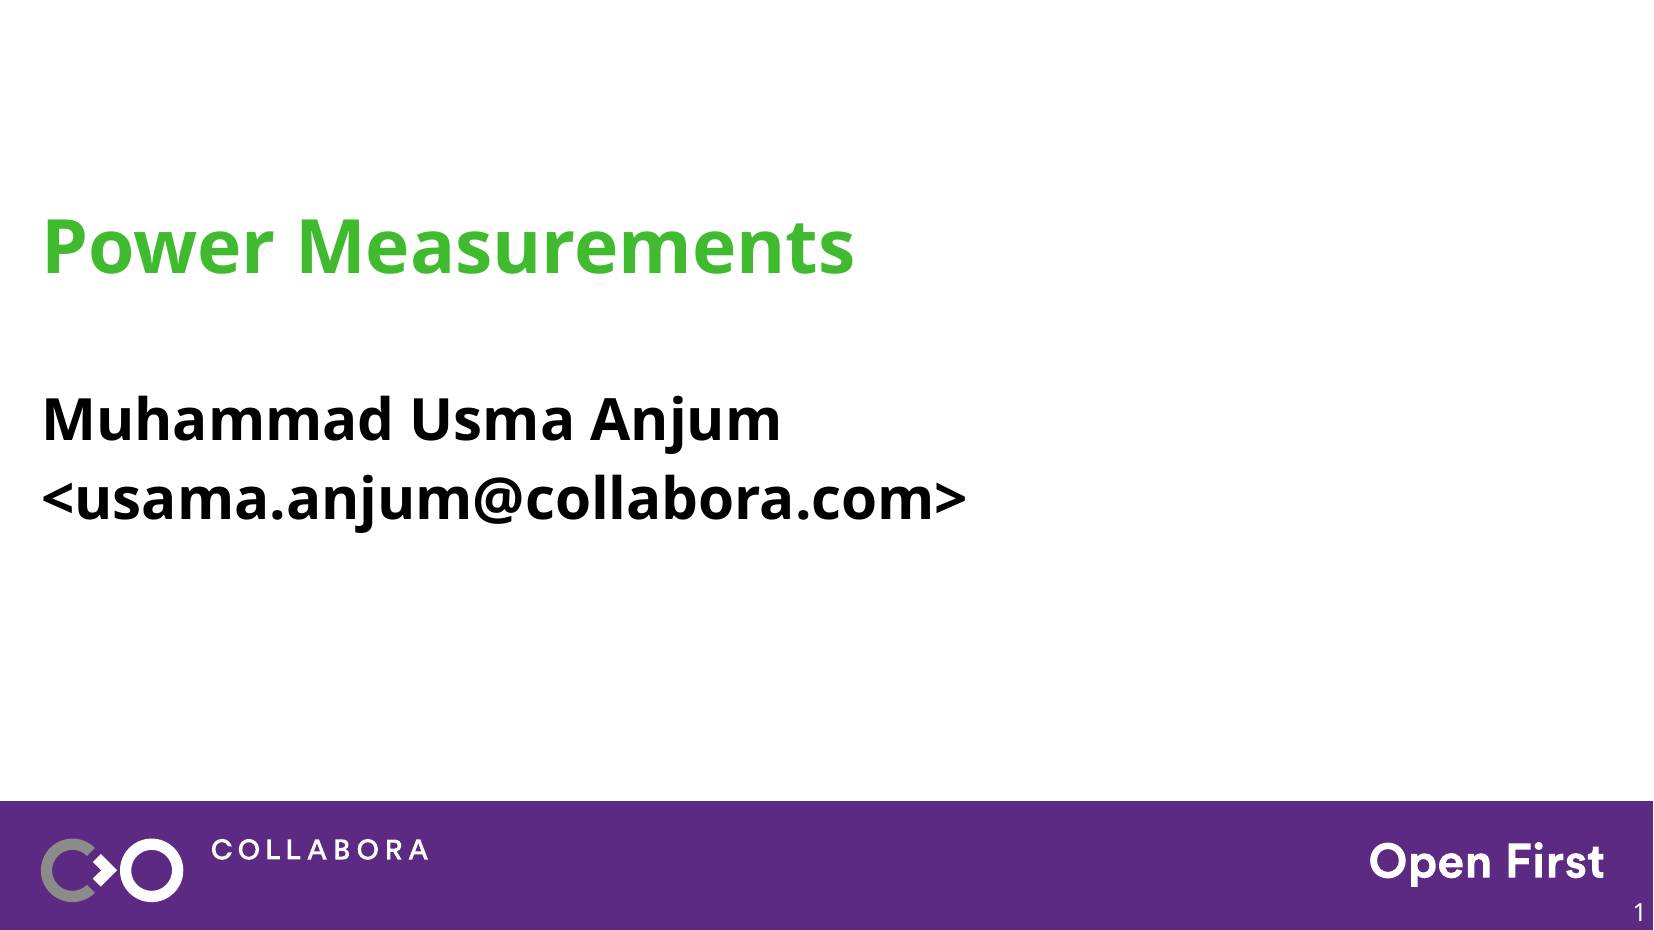

# Power Measurements
Muhammad Usma Anjum <usama.anjum@collabora.com>